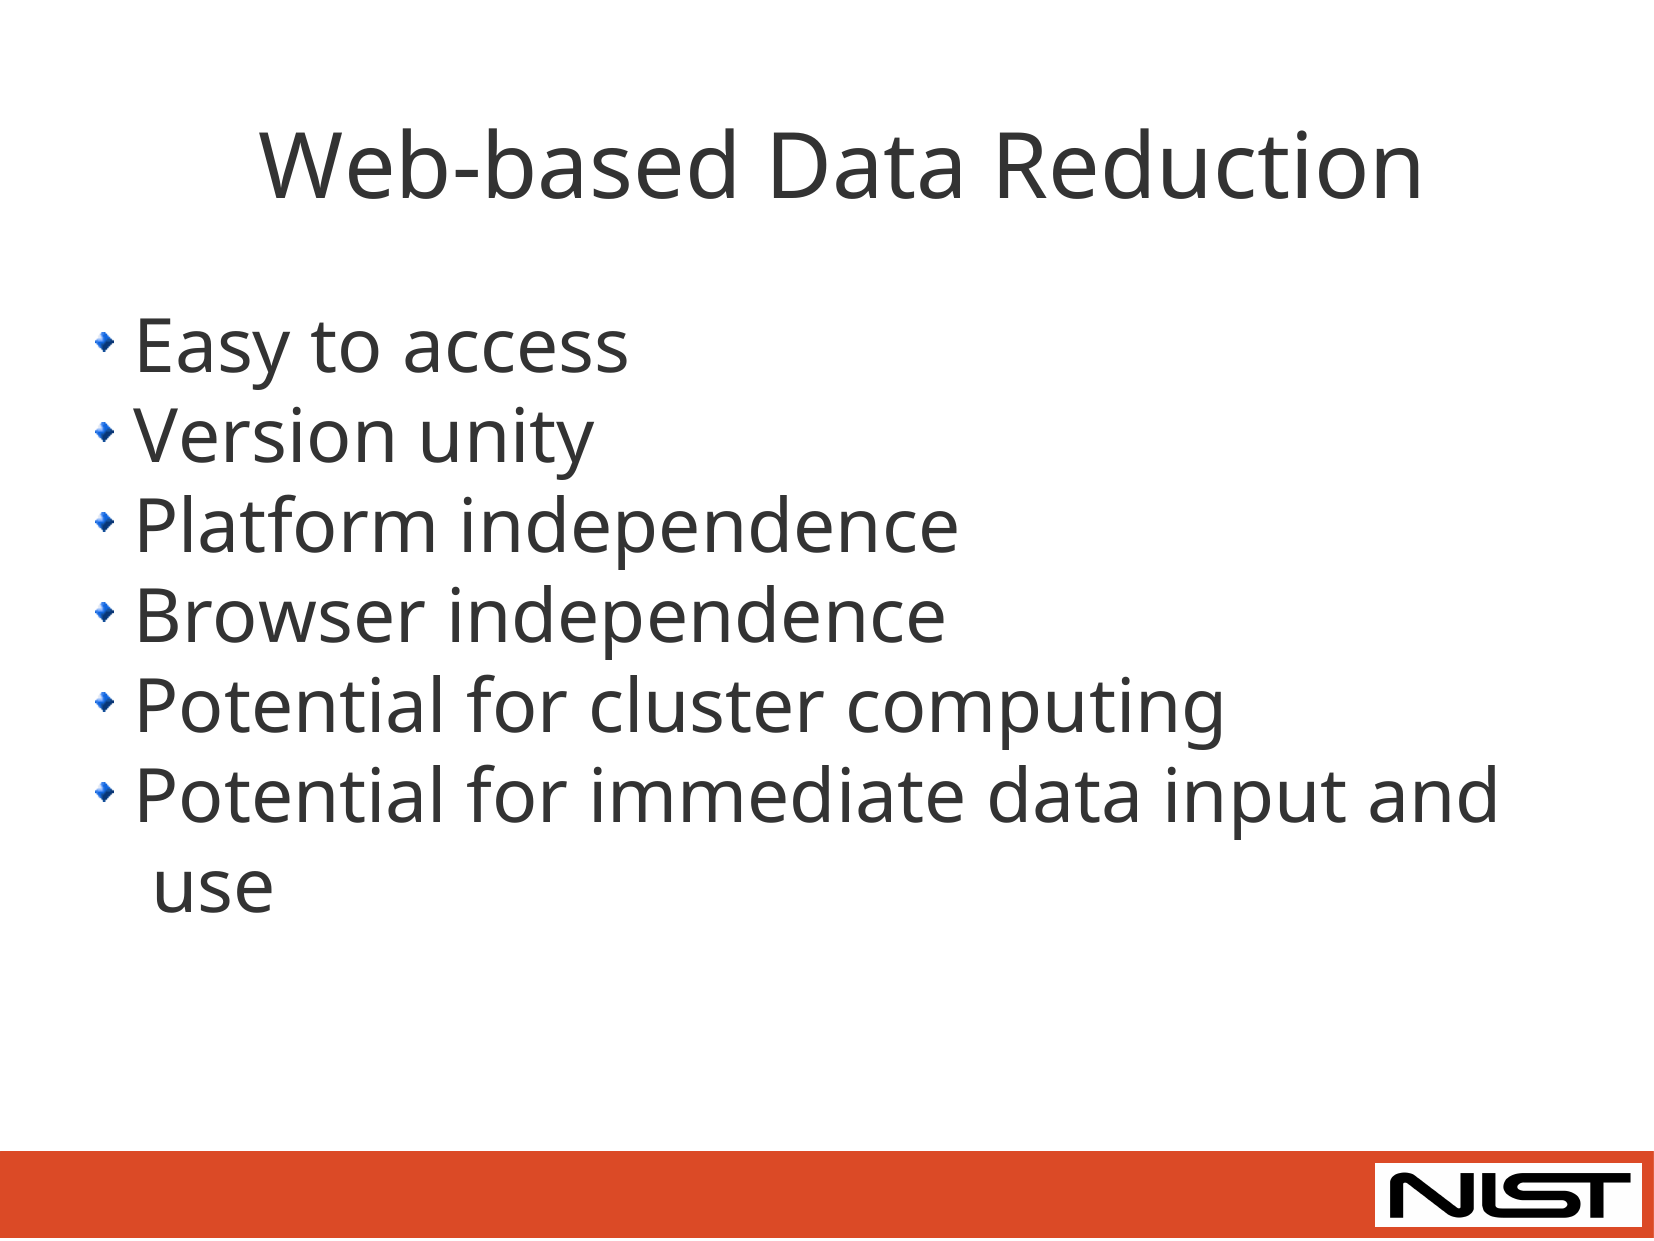

# Web-based Data Reduction
 Easy to access
 Version unity
 Platform independence
 Browser independence
 Potential for cluster computing
 Potential for immediate data input and use